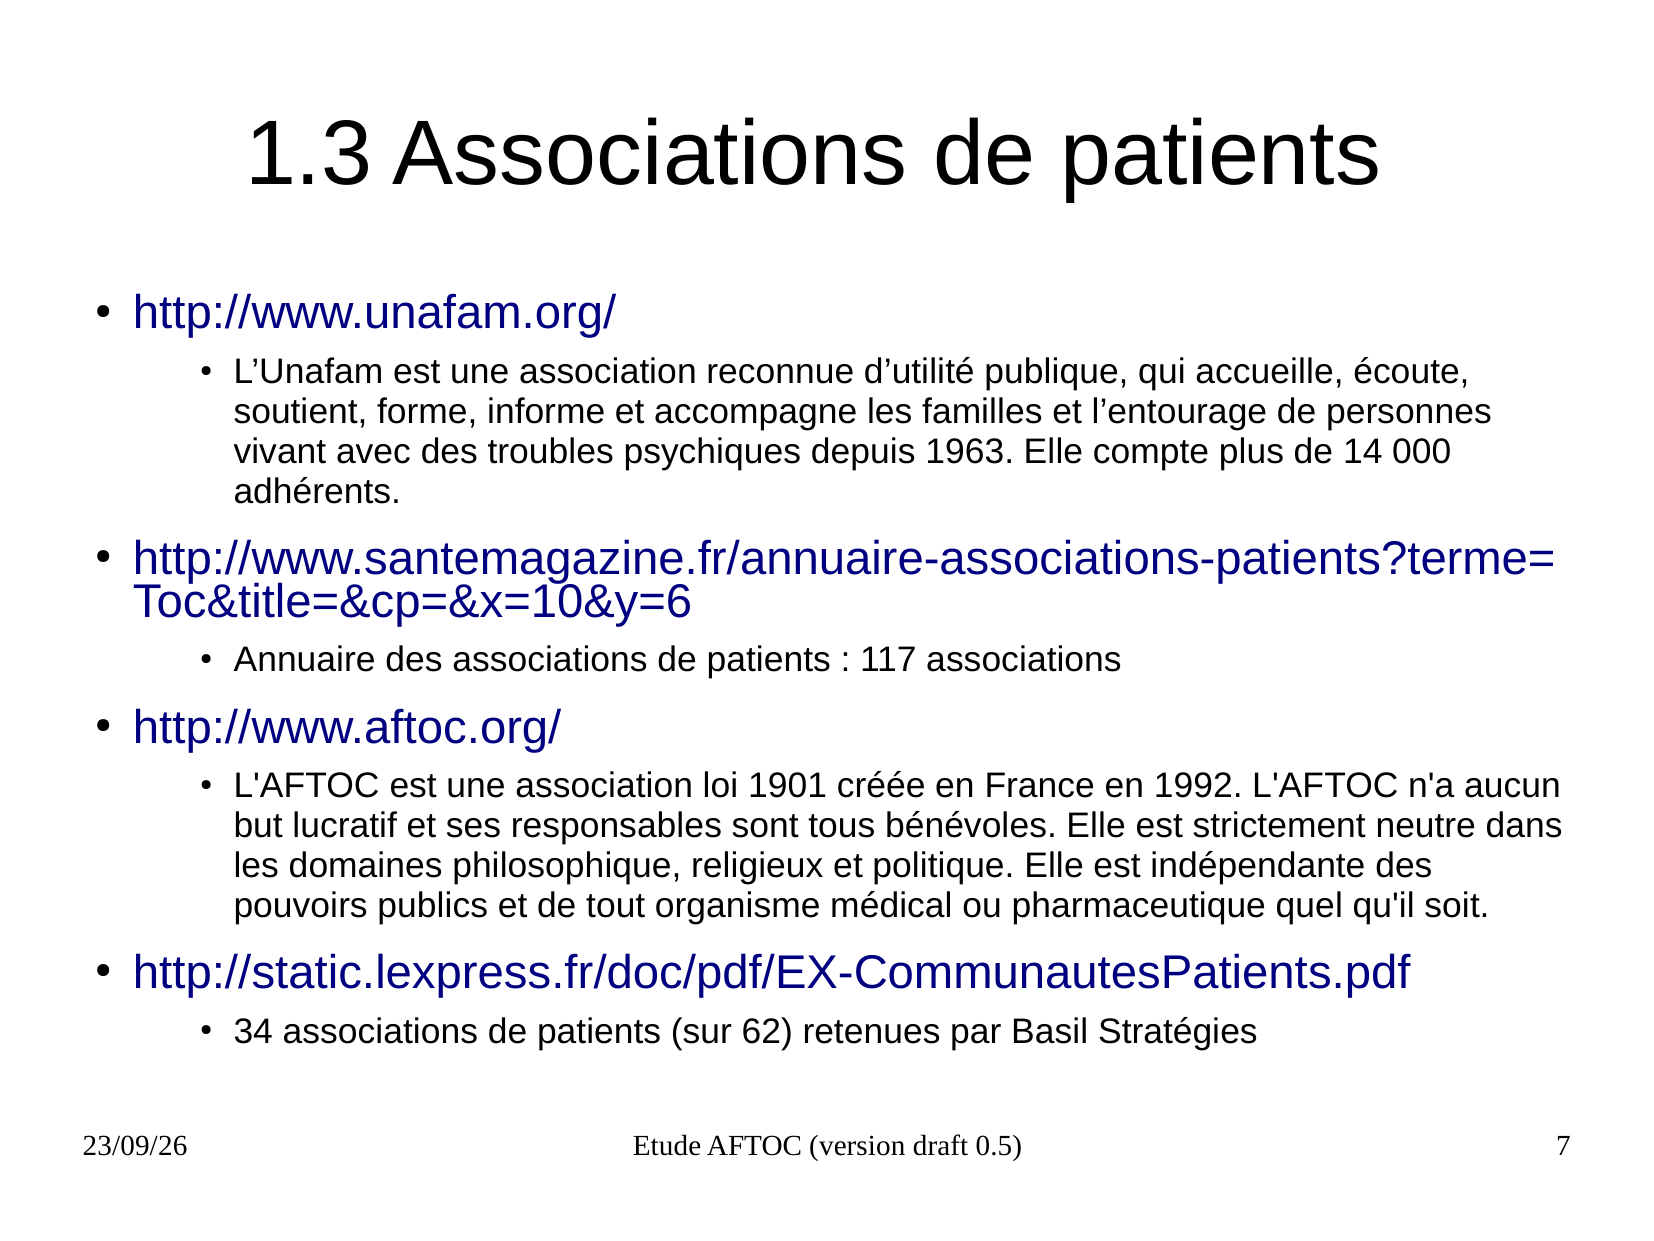

# 1.3 Associations de patients
http://www.unafam.org/
L’Unafam est une association reconnue d’utilité publique, qui accueille, écoute, soutient, forme, informe et accompagne les familles et l’entourage de personnes vivant avec des troubles psychiques depuis 1963. Elle compte plus de 14 000 adhérents.
http://www.santemagazine.fr/annuaire-associations-patients?terme=Toc&title=&cp=&x=10&y=6
Annuaire des associations de patients : 117 associations
http://www.aftoc.org/
L'AFTOC est une association loi 1901 créée en France en 1992. L'AFTOC n'a aucun but lucratif et ses responsables sont tous bénévoles. Elle est strictement neutre dans les domaines philosophique, religieux et politique. Elle est indépendante des pouvoirs publics et de tout organisme médical ou pharmaceutique quel qu'il soit.
http://static.lexpress.fr/doc/pdf/EX-CommunautesPatients.pdf
34 associations de patients (sur 62) retenues par Basil Stratégies
Etude AFTOC (version draft 0.5)
7